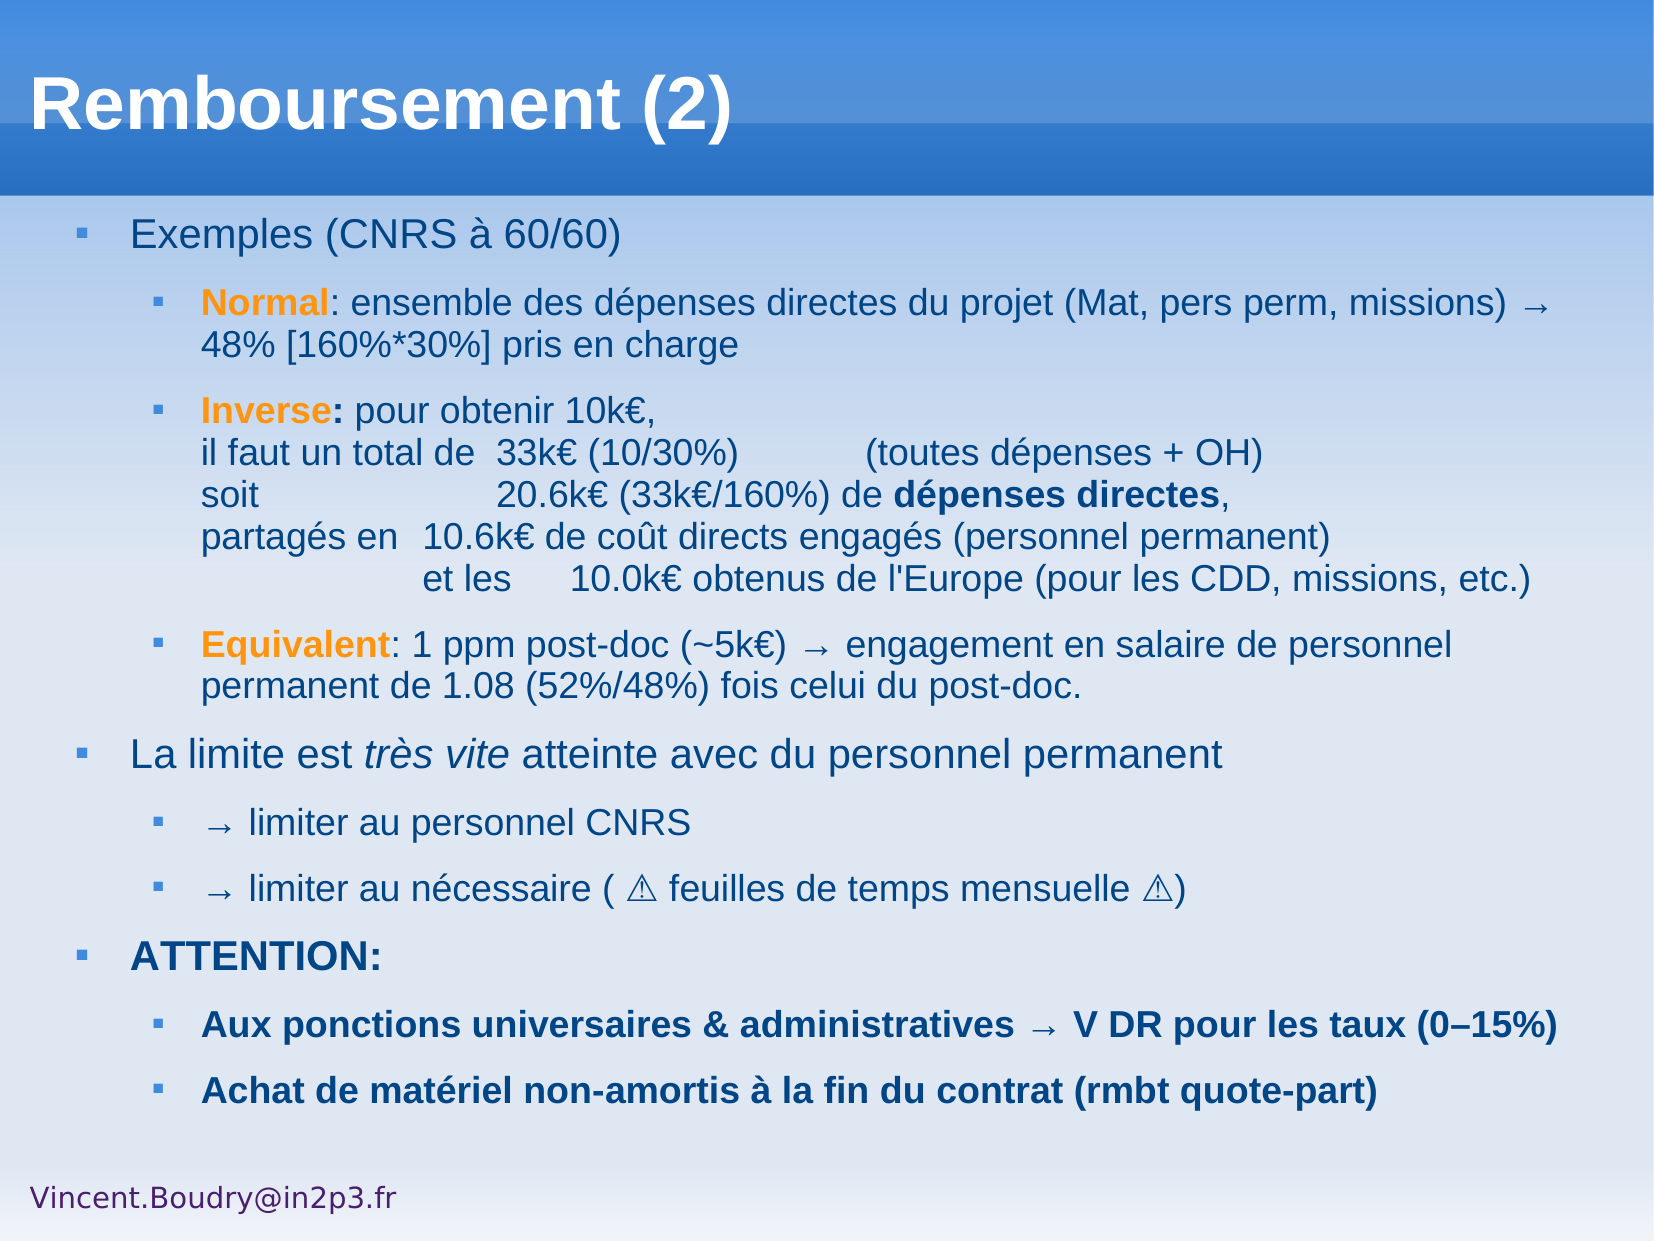

# Remboursement (2)
Exemples (CNRS à 60/60)
Normal: ensemble des dépenses directes du projet (Mat, pers perm, missions) → 48% [160%*30%] pris en charge
Inverse: pour obtenir 10k€,
il faut un total de	33k€ (10/30%) 		(toutes dépenses + OH)
soit 				20.6k€ (33k€/160%) de dépenses directes,
partagés en 	10.6k€ de coût directs engagés (personnel permanent)
			et les 	10.0k€ obtenus de l'Europe (pour les CDD, missions, etc.)
Equivalent: 1 ppm post-doc (~5k€) → engagement en salaire de personnel permanent de 1.08 (52%/48%) fois celui du post-doc.
La limite est très vite atteinte avec du personnel permanent
→ limiter au personnel CNRS
→ limiter au nécessaire ( ⚠ feuilles de temps mensuelle ⚠)
ATTENTION:
Aux ponctions universaires & administratives → V DR pour les taux (0–15%)
Achat de matériel non-amortis à la fin du contrat (rmbt quote-part)